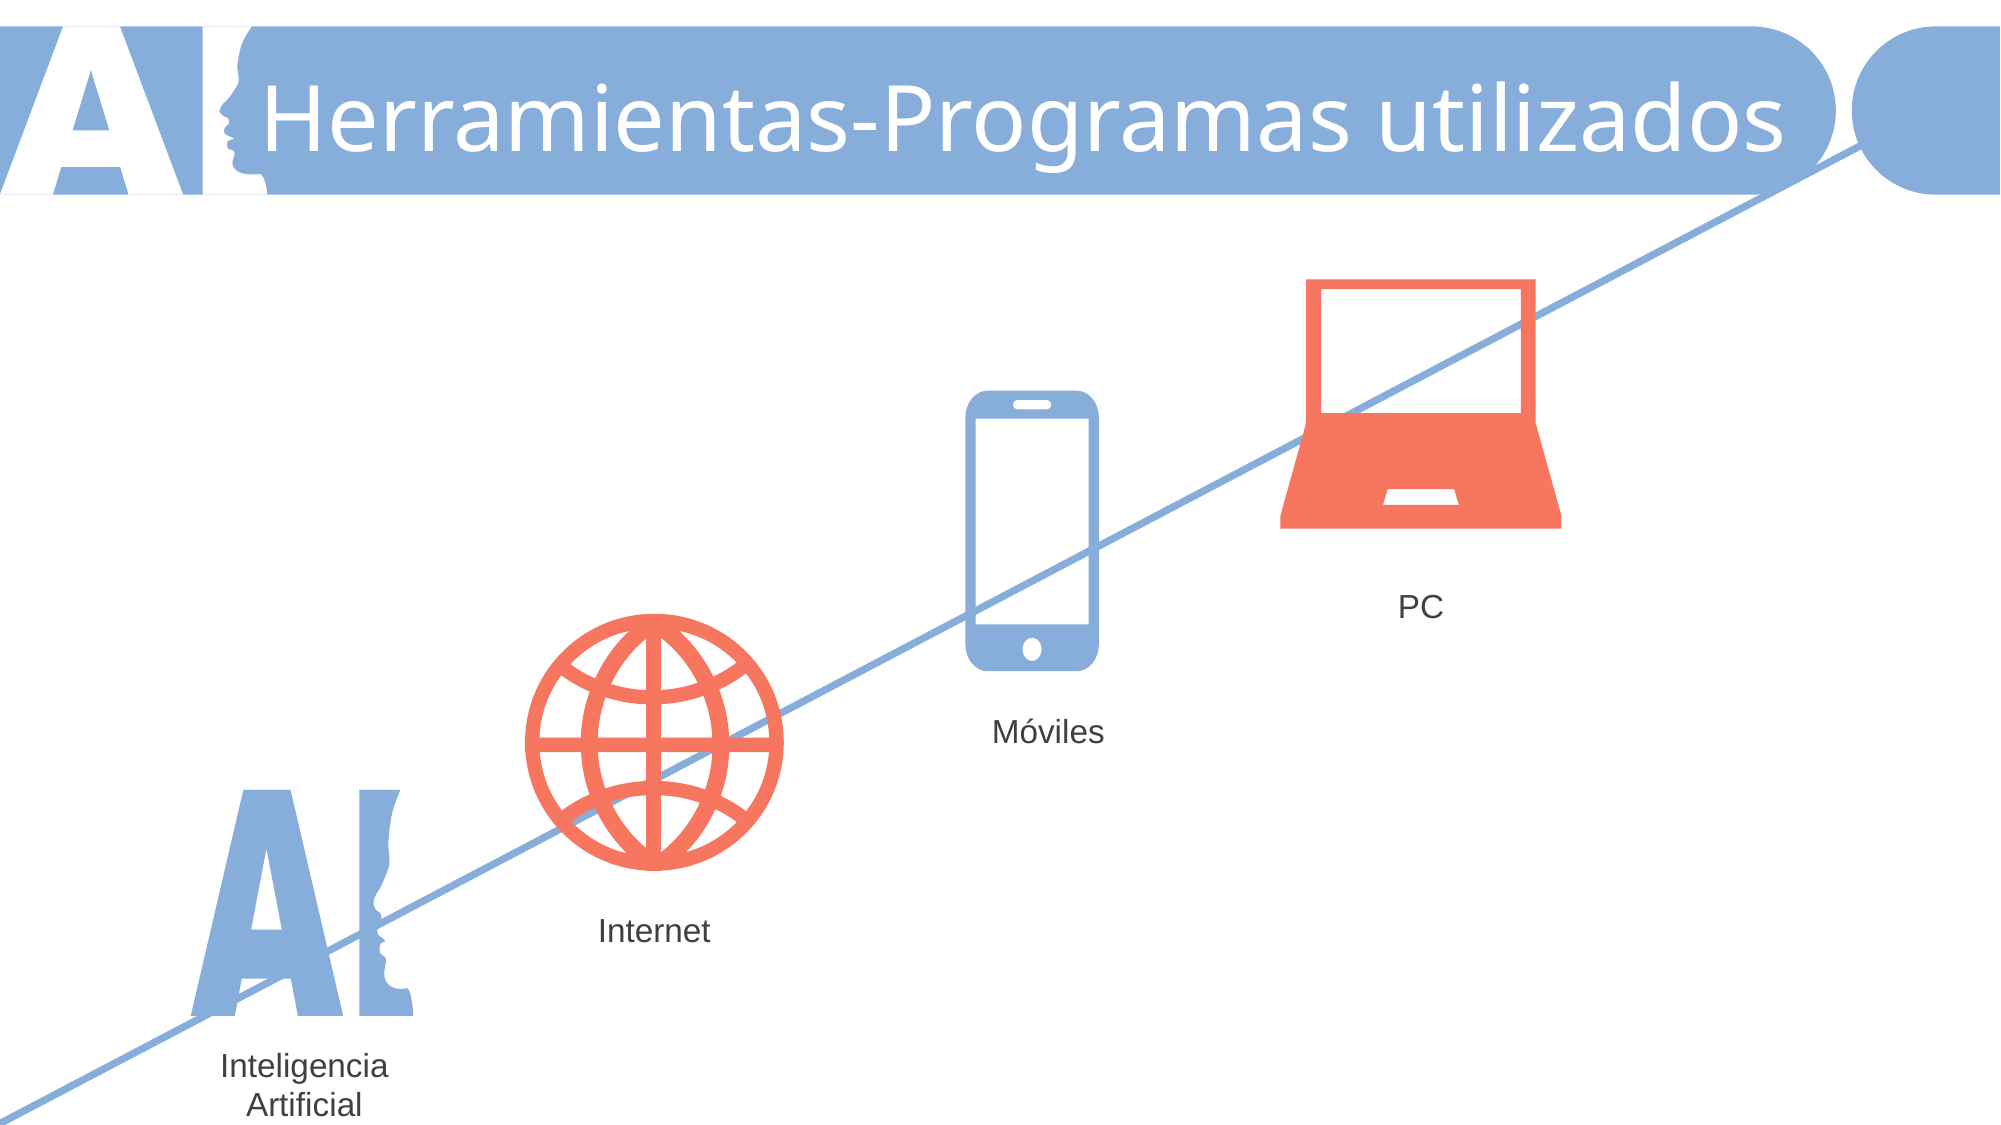

# Herramientas-Programas utilizados
PC
Móviles
Internet
Inteligencia Artificial